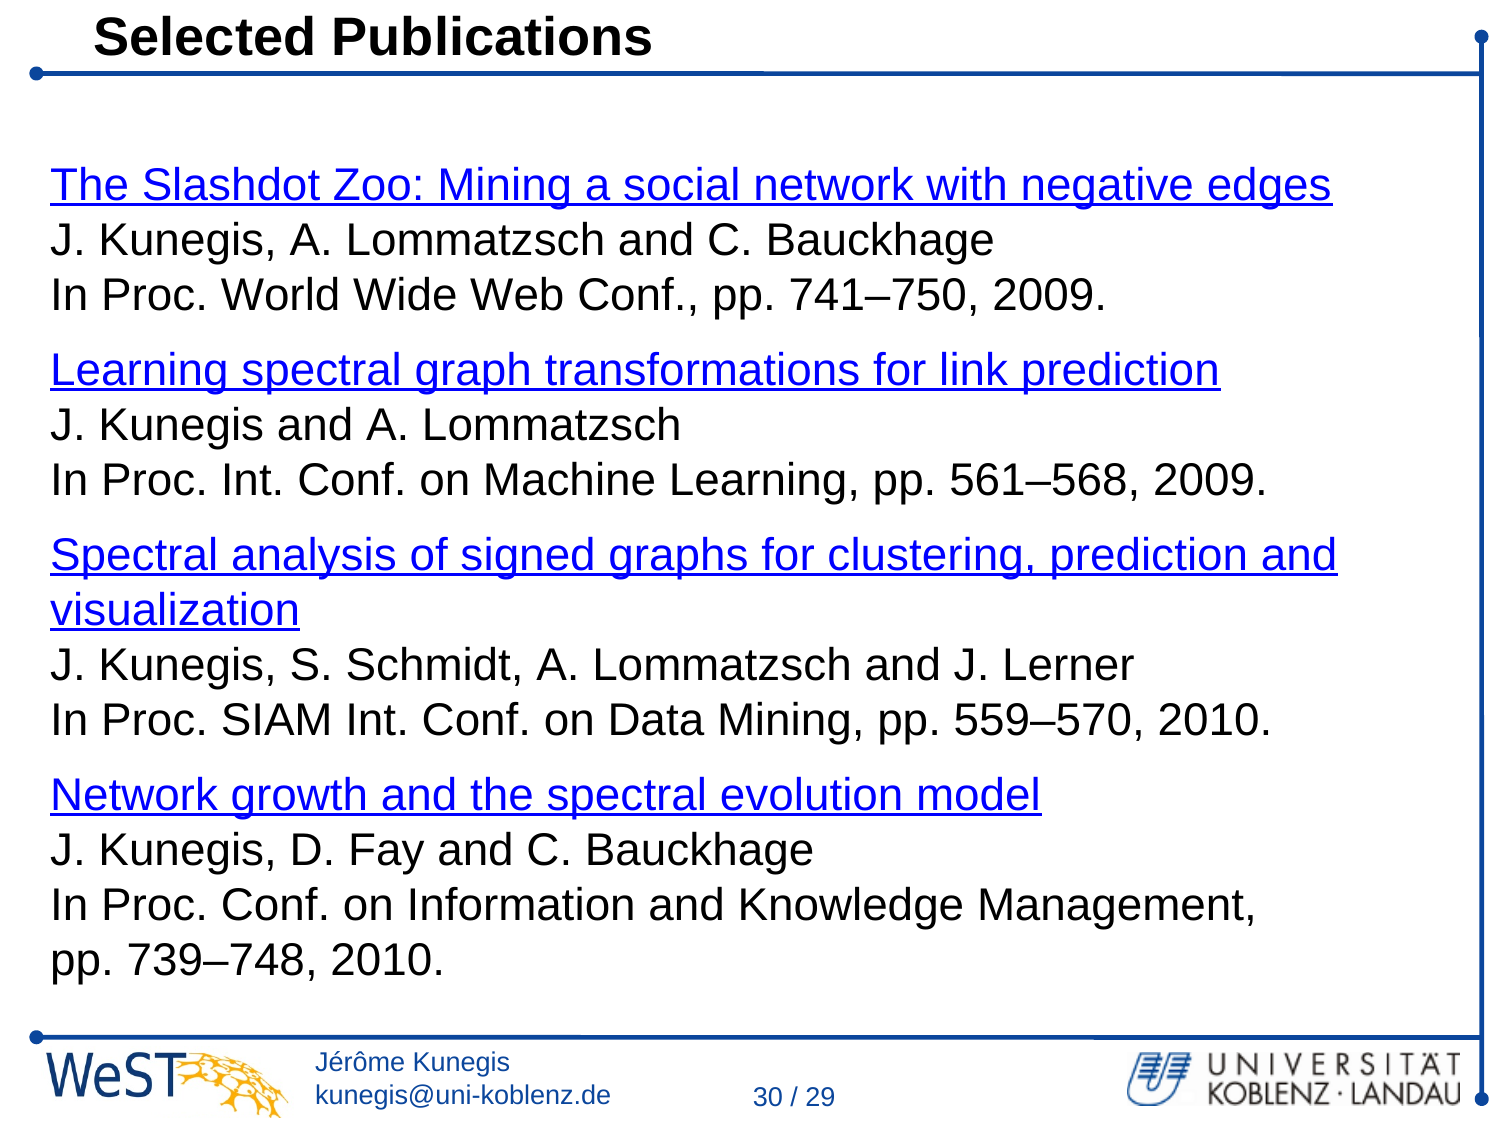

Selected Publications
The Slashdot Zoo: Mining a social network with negative edges
J. Kunegis, A. Lommatzsch and C. Bauckhage
In Proc. World Wide Web Conf., pp. 741–750, 2009.
Learning spectral graph transformations for link prediction
J. Kunegis and A. Lommatzsch
In Proc. Int. Conf. on Machine Learning, pp. 561–568, 2009.
Spectral analysis of signed graphs for clustering, prediction and visualization
J. Kunegis, S. Schmidt, A. Lommatzsch and J. Lerner
In Proc. SIAM Int. Conf. on Data Mining, pp. 559–570, 2010.
Network growth and the spectral evolution model
J. Kunegis, D. Fay and C. Bauckhage
In Proc. Conf. on Information and Knowledge Management, pp. 739–748, 2010.